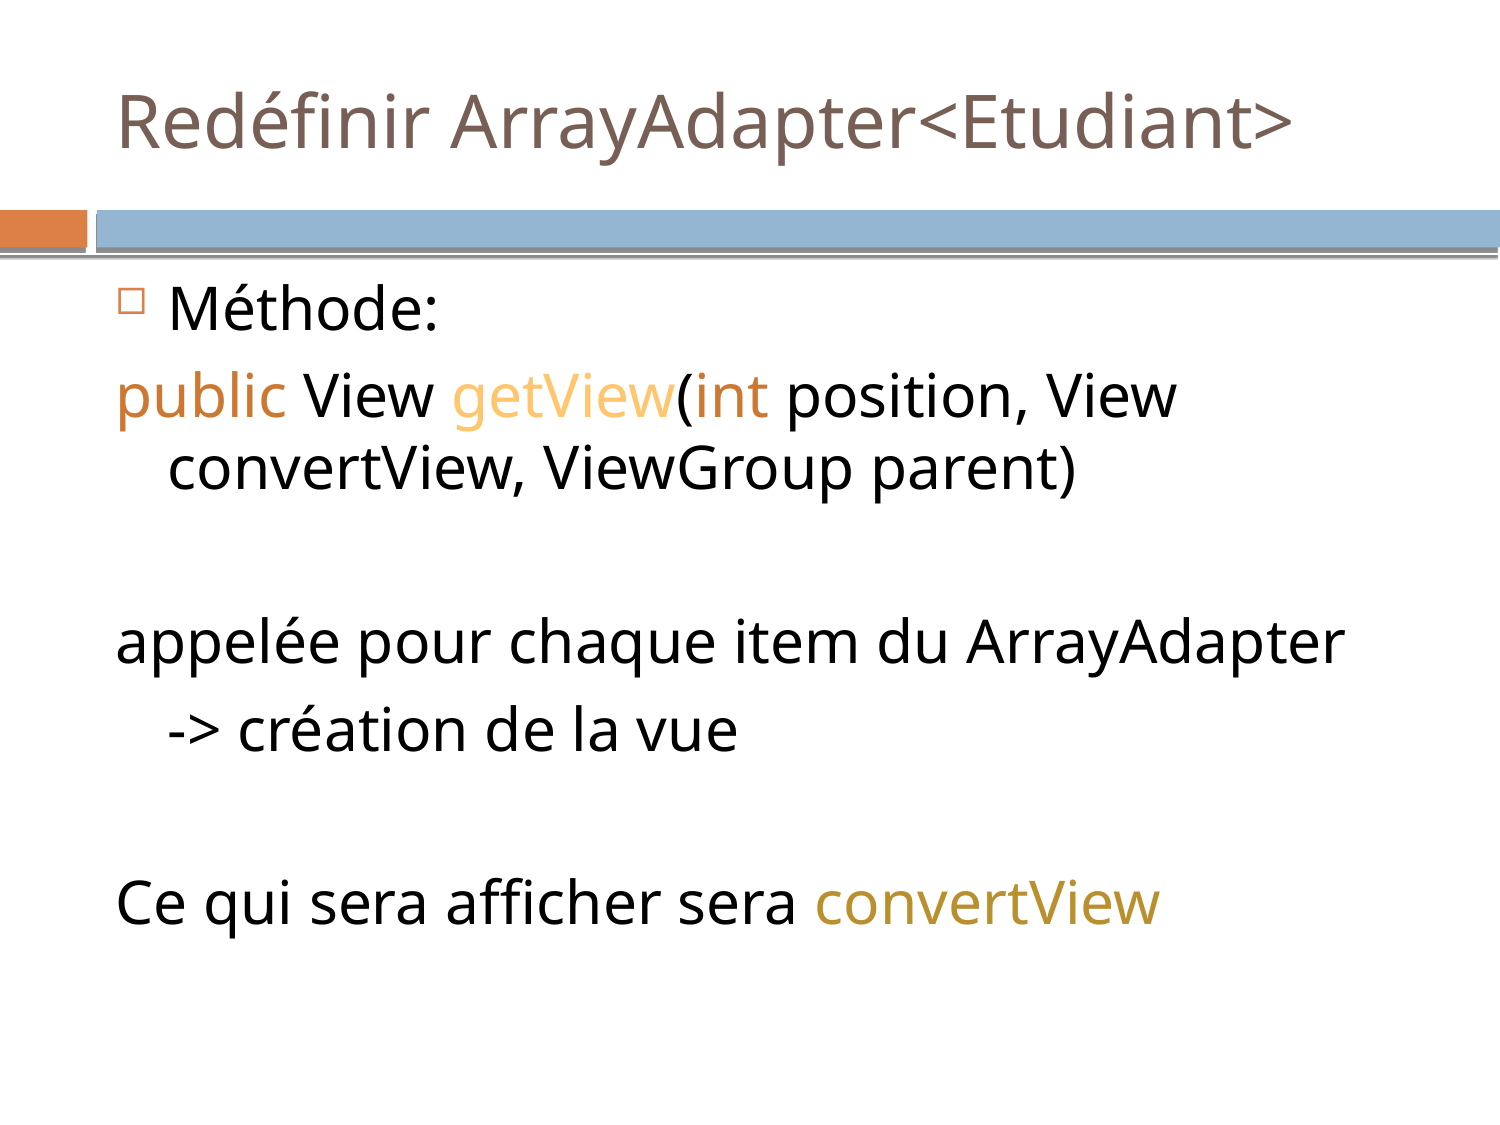

# Redéfinir ArrayAdapter<Etudiant>
Méthode:
public View getView(int position, View convertView, ViewGroup parent)
appelée pour chaque item du ArrayAdapter
	-> création de la vue
Ce qui sera afficher sera convertView